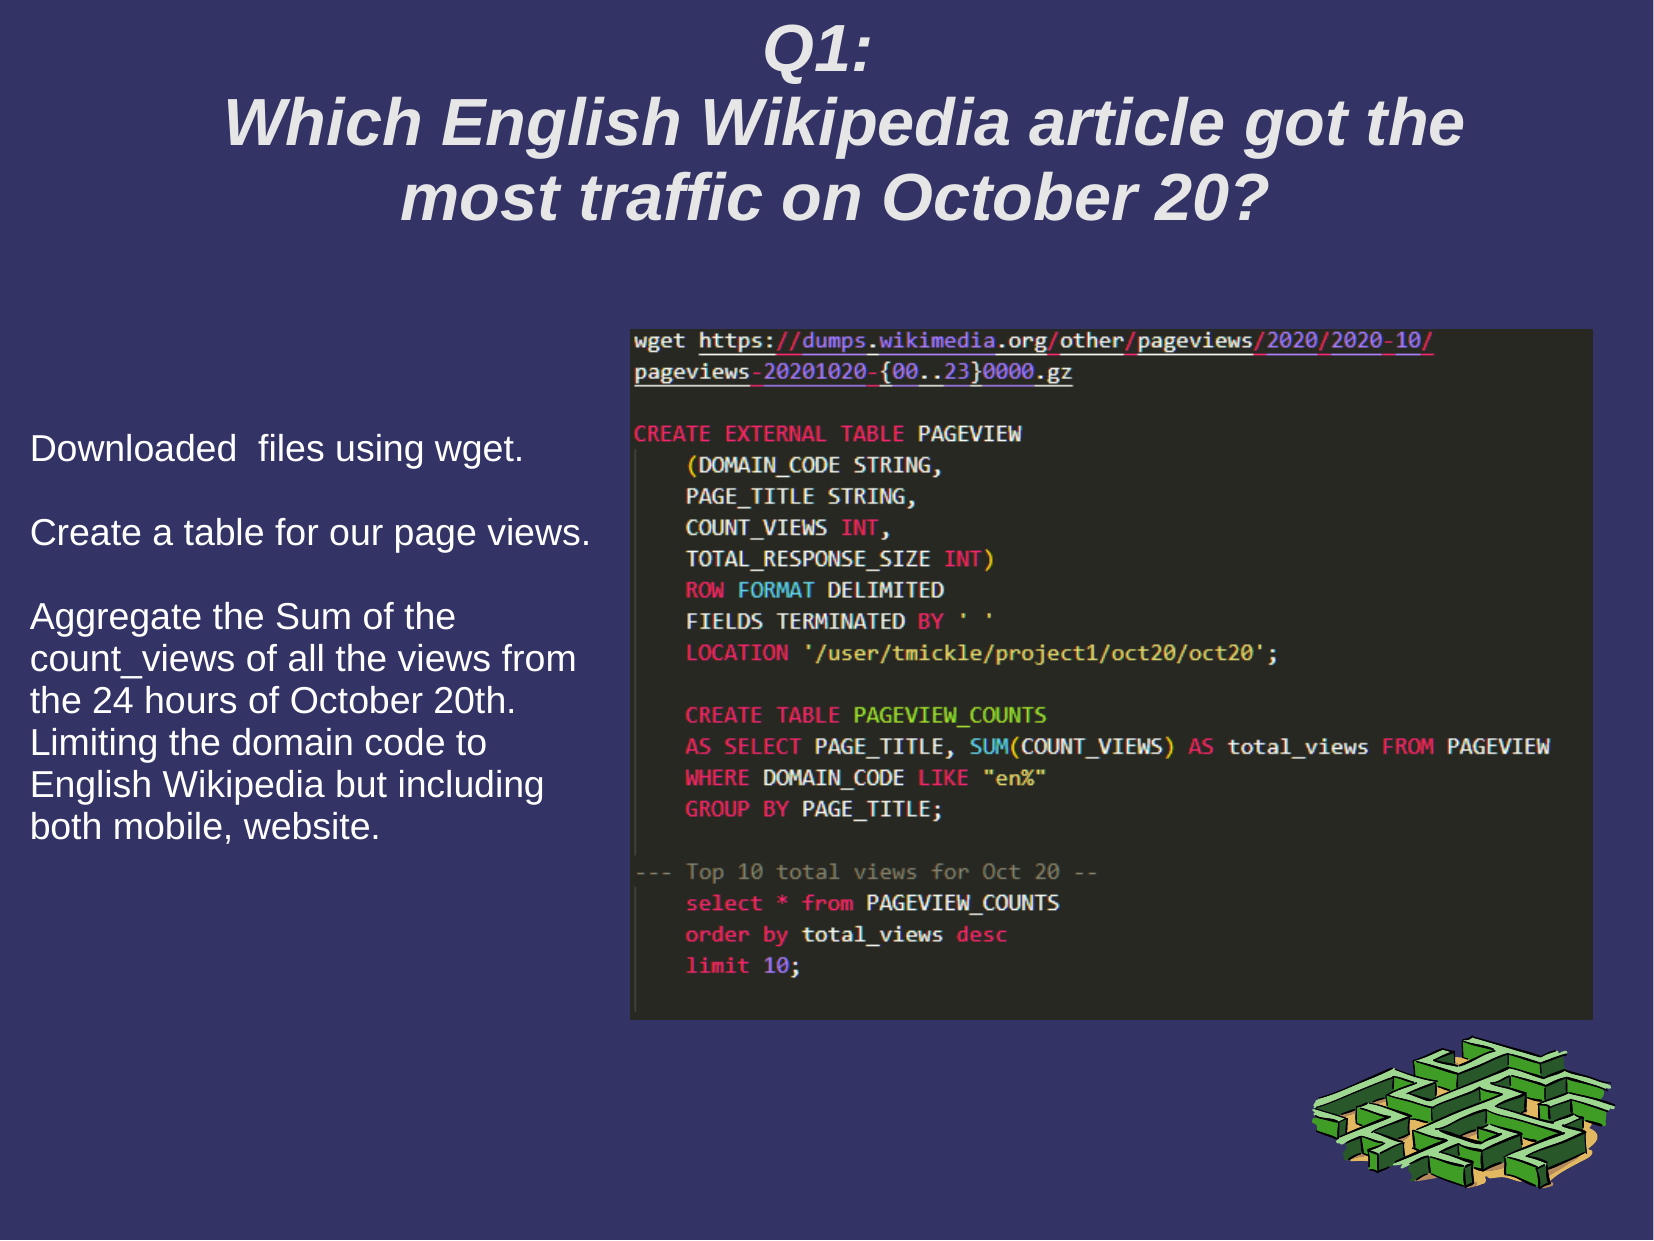

# Q1: Which English Wikipedia article got the most traffic on October 20?
Downloaded files using wget.
Create a table for our page views.
Aggregate the Sum of the count_views of all the views from the 24 hours of October 20th. Limiting the domain code to English Wikipedia but including both mobile, website.